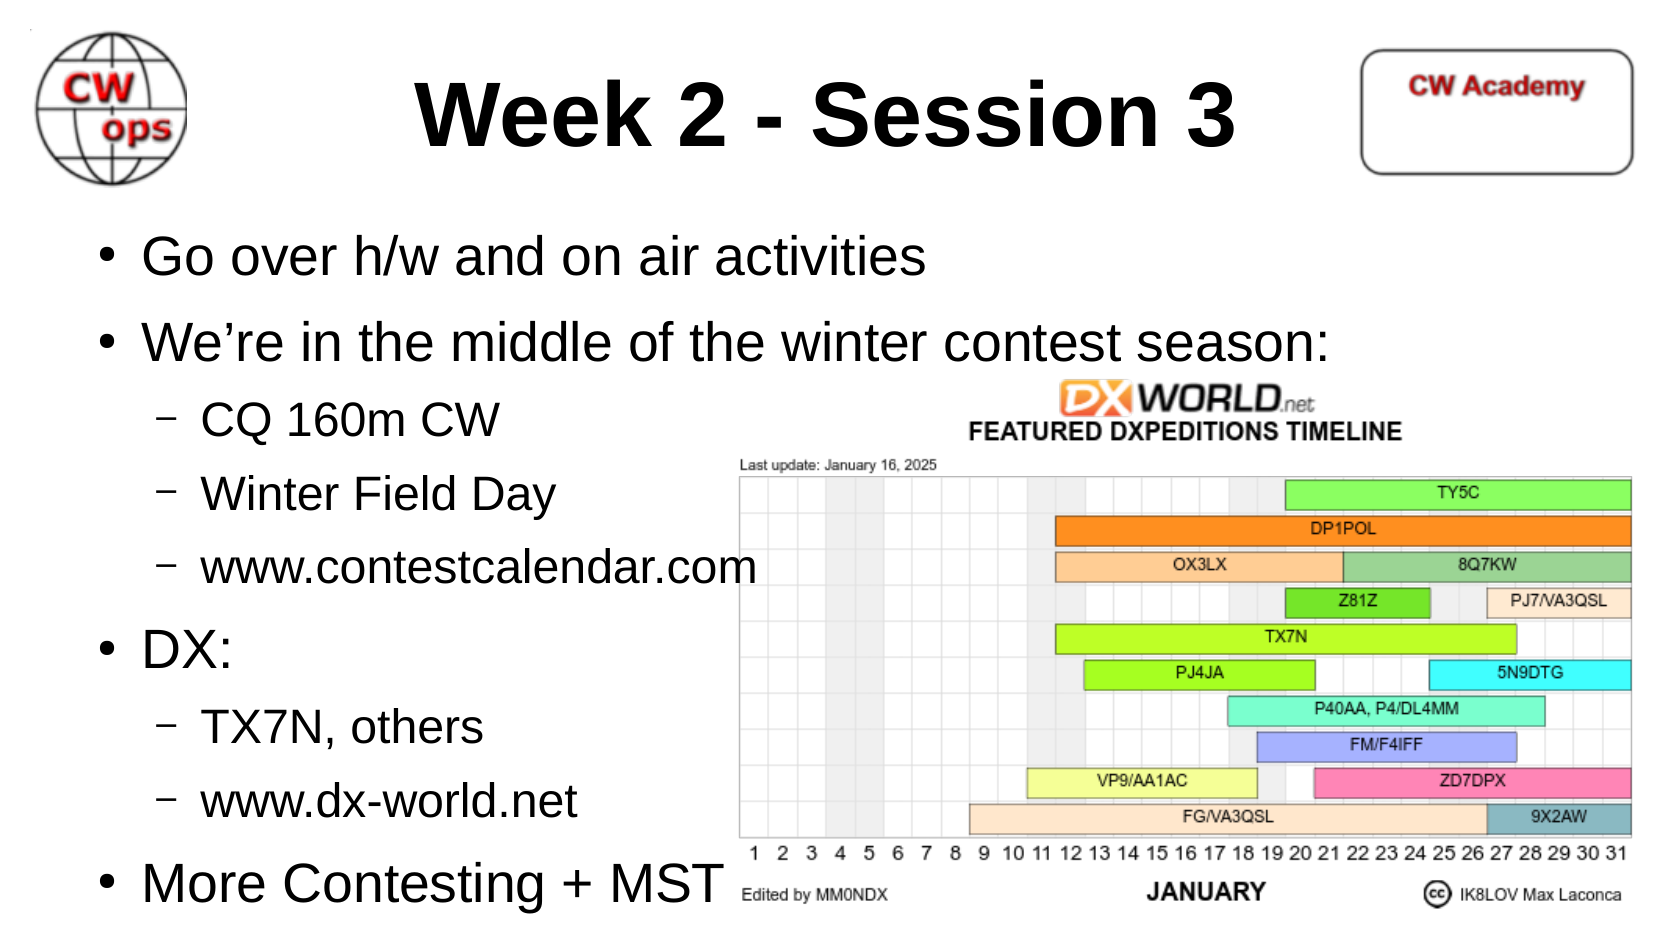

# Week 2 - Session 3
Go over h/w and on air activities
We’re in the middle of the winter contest season:
CQ 160m CW
Winter Field Day
www.contestcalendar.com
DX:
TX7N, others
www.dx-world.net
More Contesting + MST